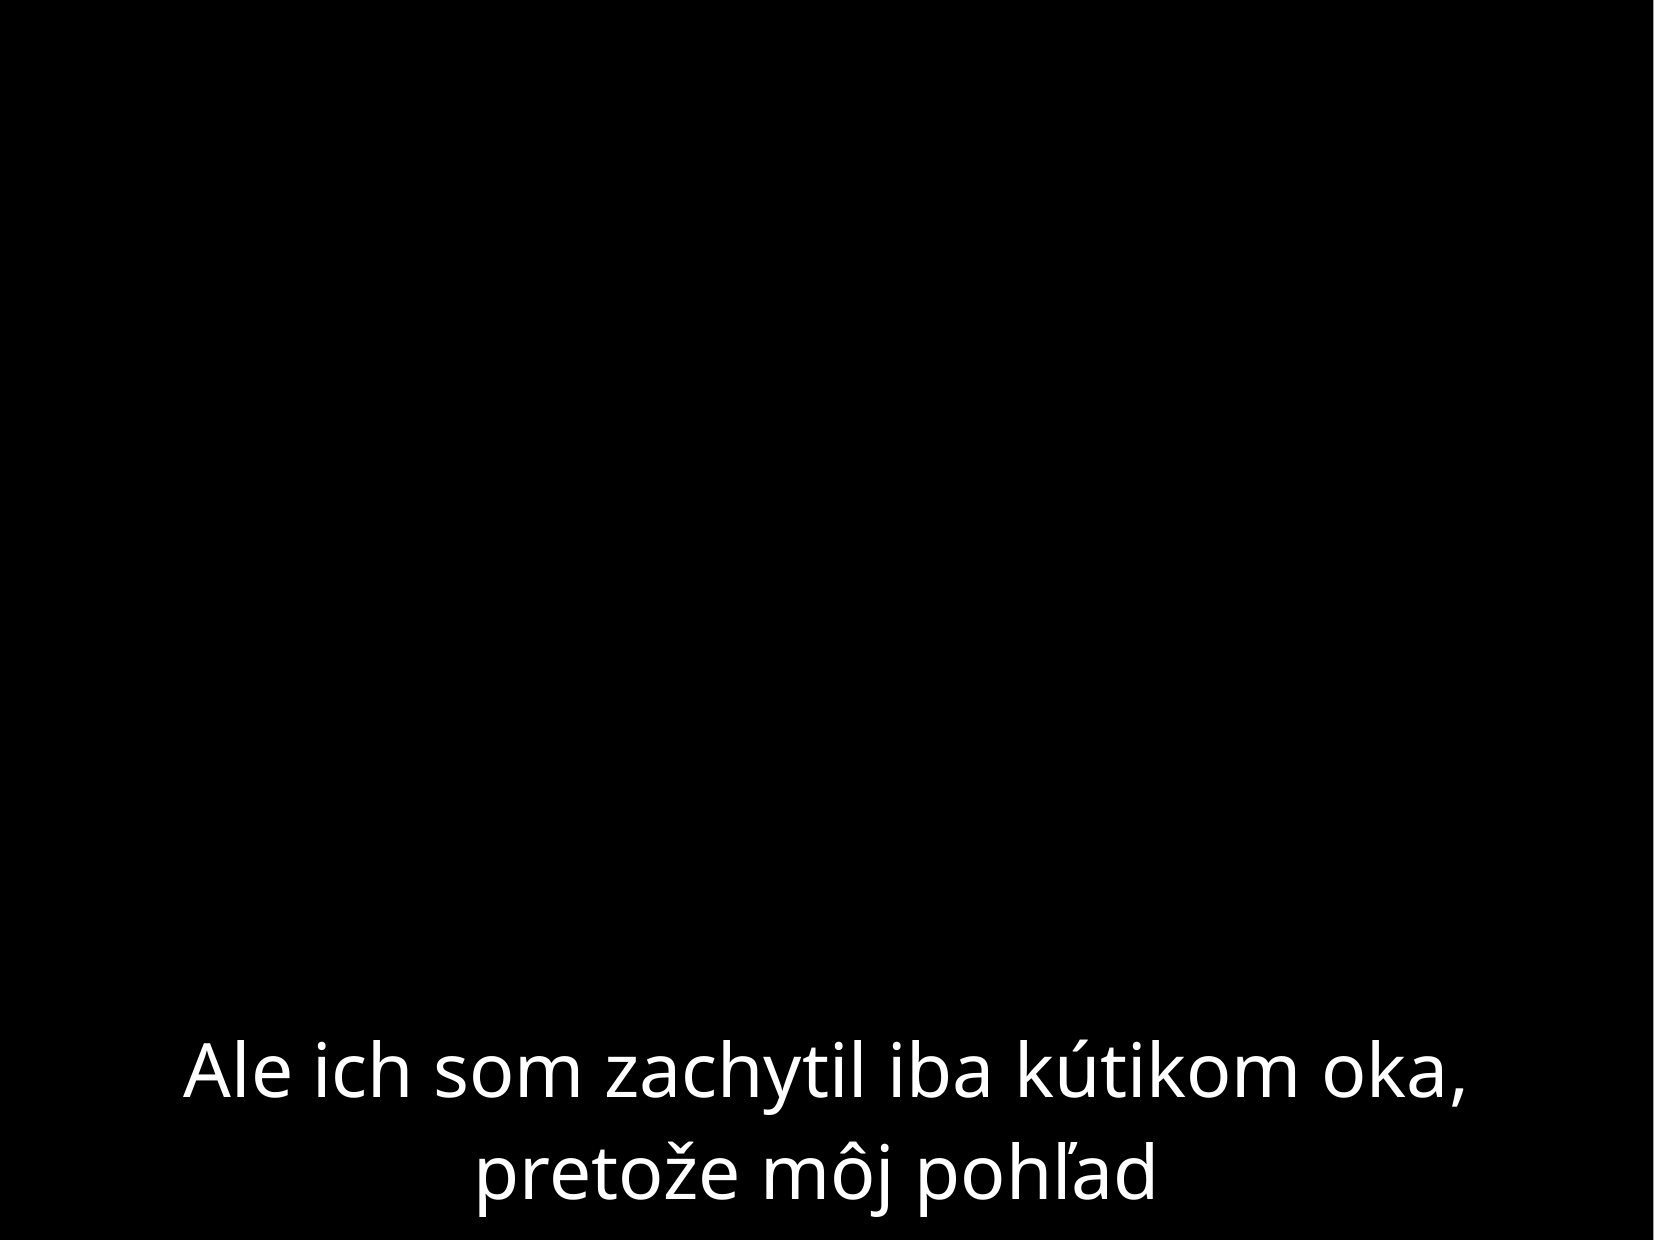

# Ale ich som zachytil iba kútikom oka, pretože môj pohľad